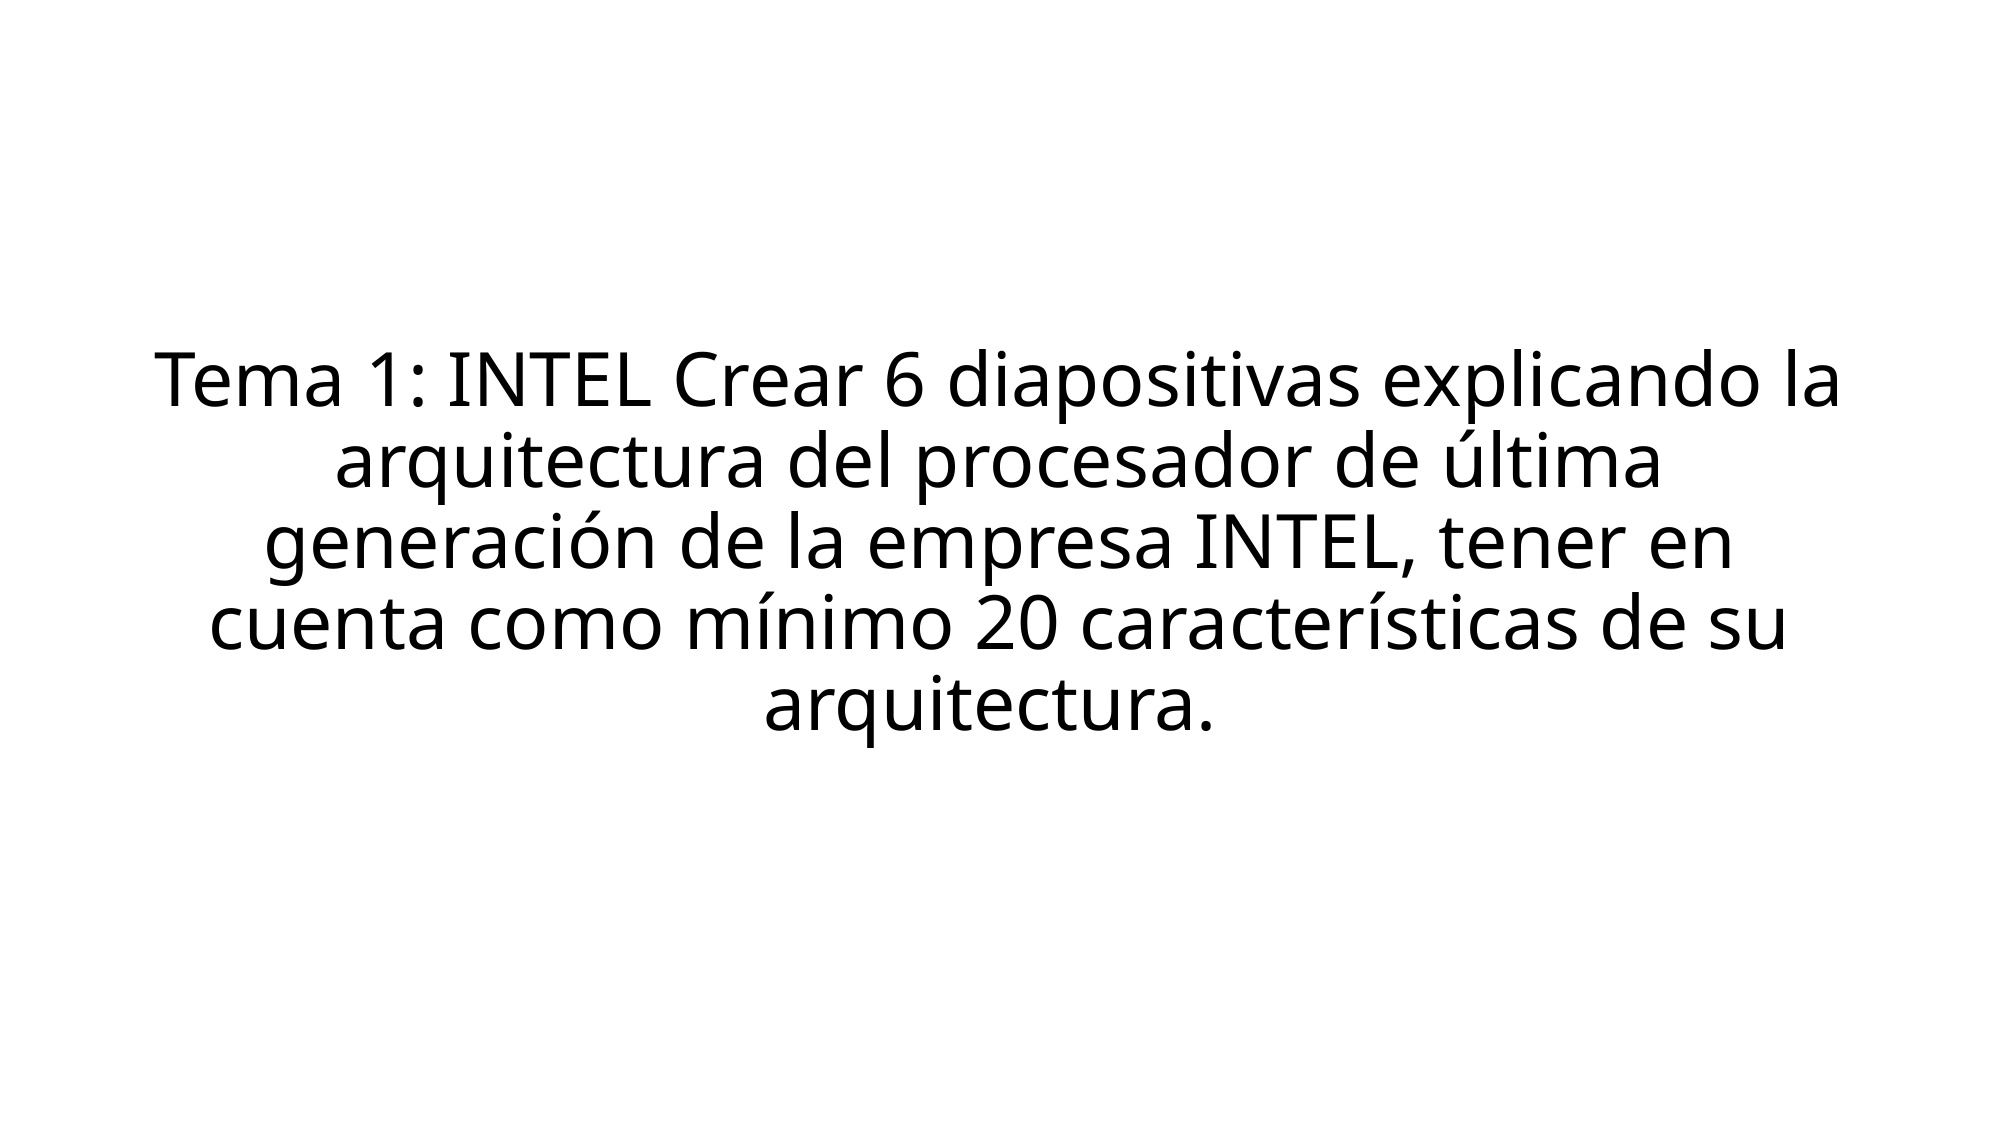

# Tema 1: INTEL Crear 6 diapositivas explicando la arquitectura del procesador de última generación de la empresa INTEL, tener en cuenta como mínimo 20 características de su arquitectura.